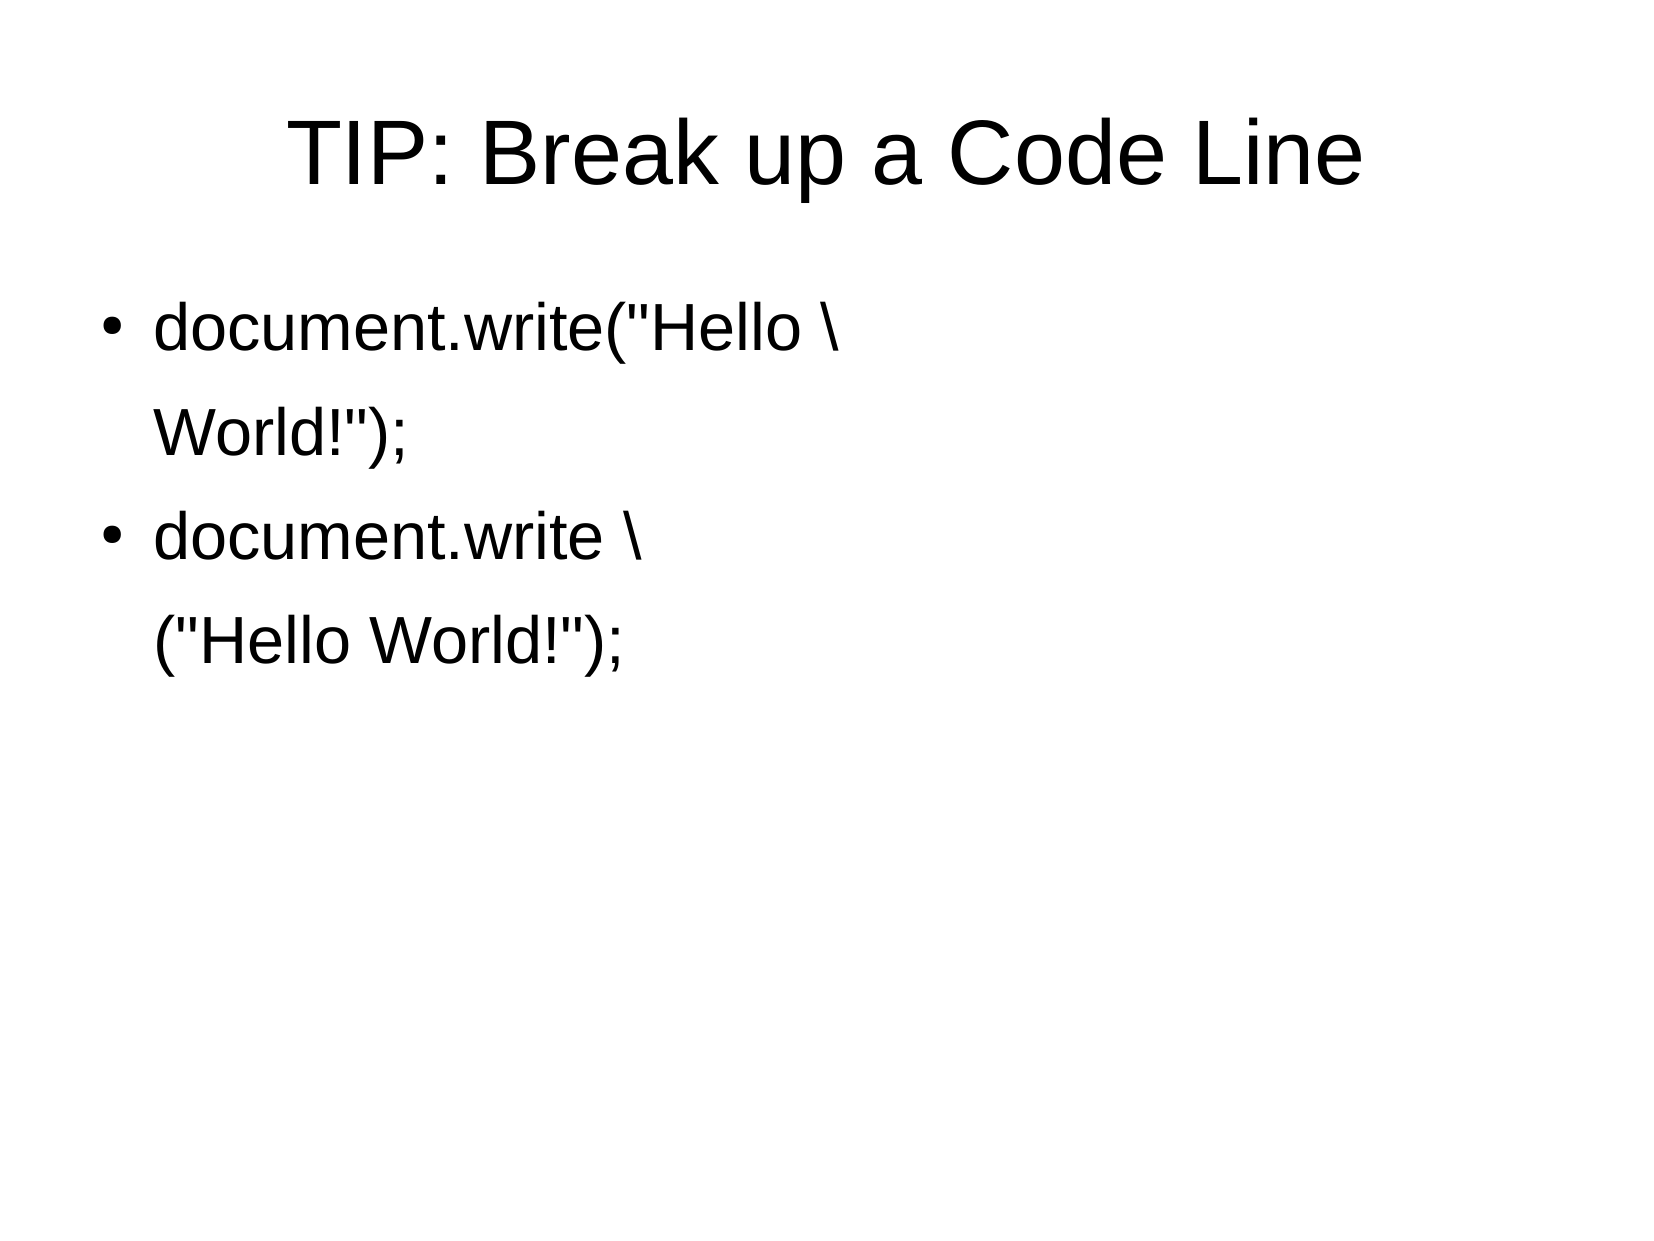

# TIP: Break up a Code Line
document.write("Hello \
World!");
document.write \
("Hello World!");